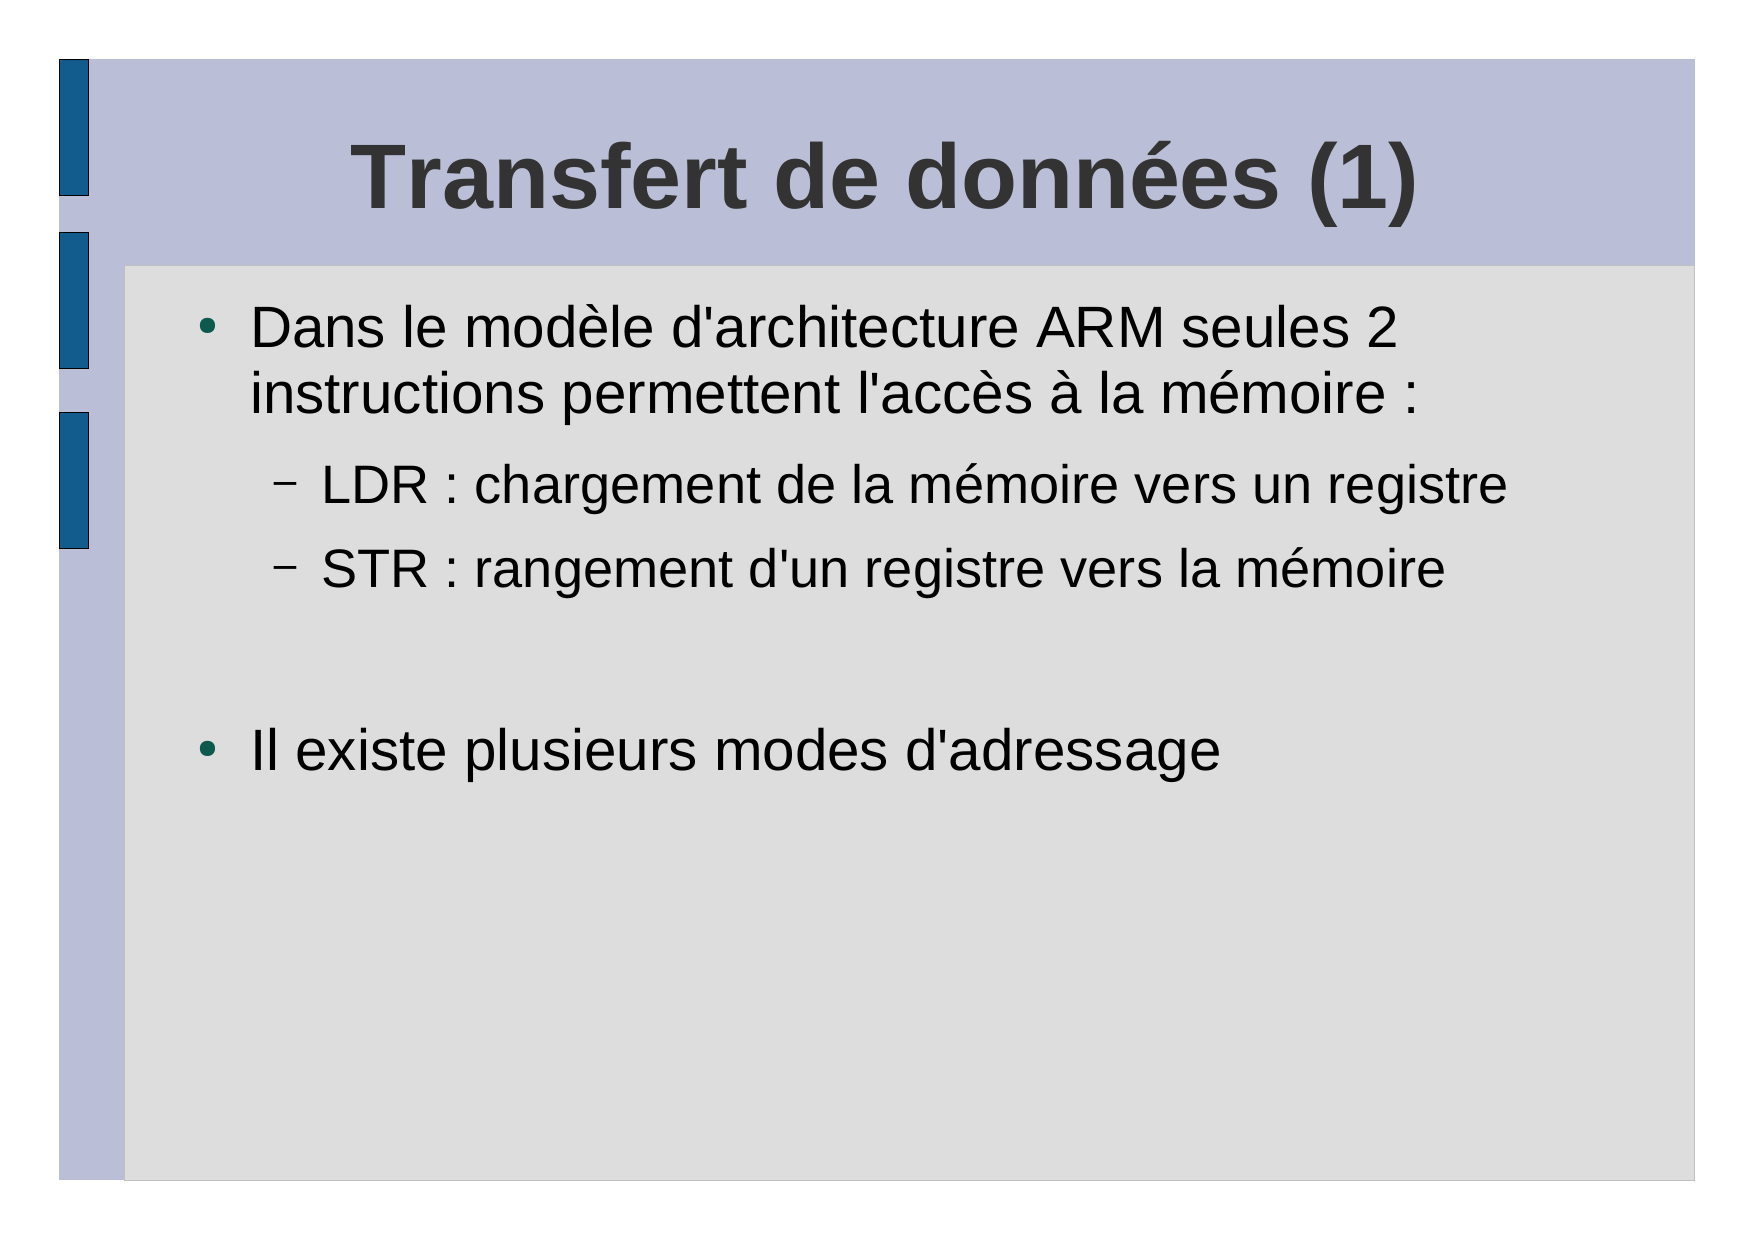

# Transfert de données (1)
Dans le modèle d'architecture ARM seules 2 instructions permettent l'accès à la mémoire :
LDR : chargement de la mémoire vers un registre
STR : rangement d'un registre vers la mémoire
Il existe plusieurs modes d'adressage